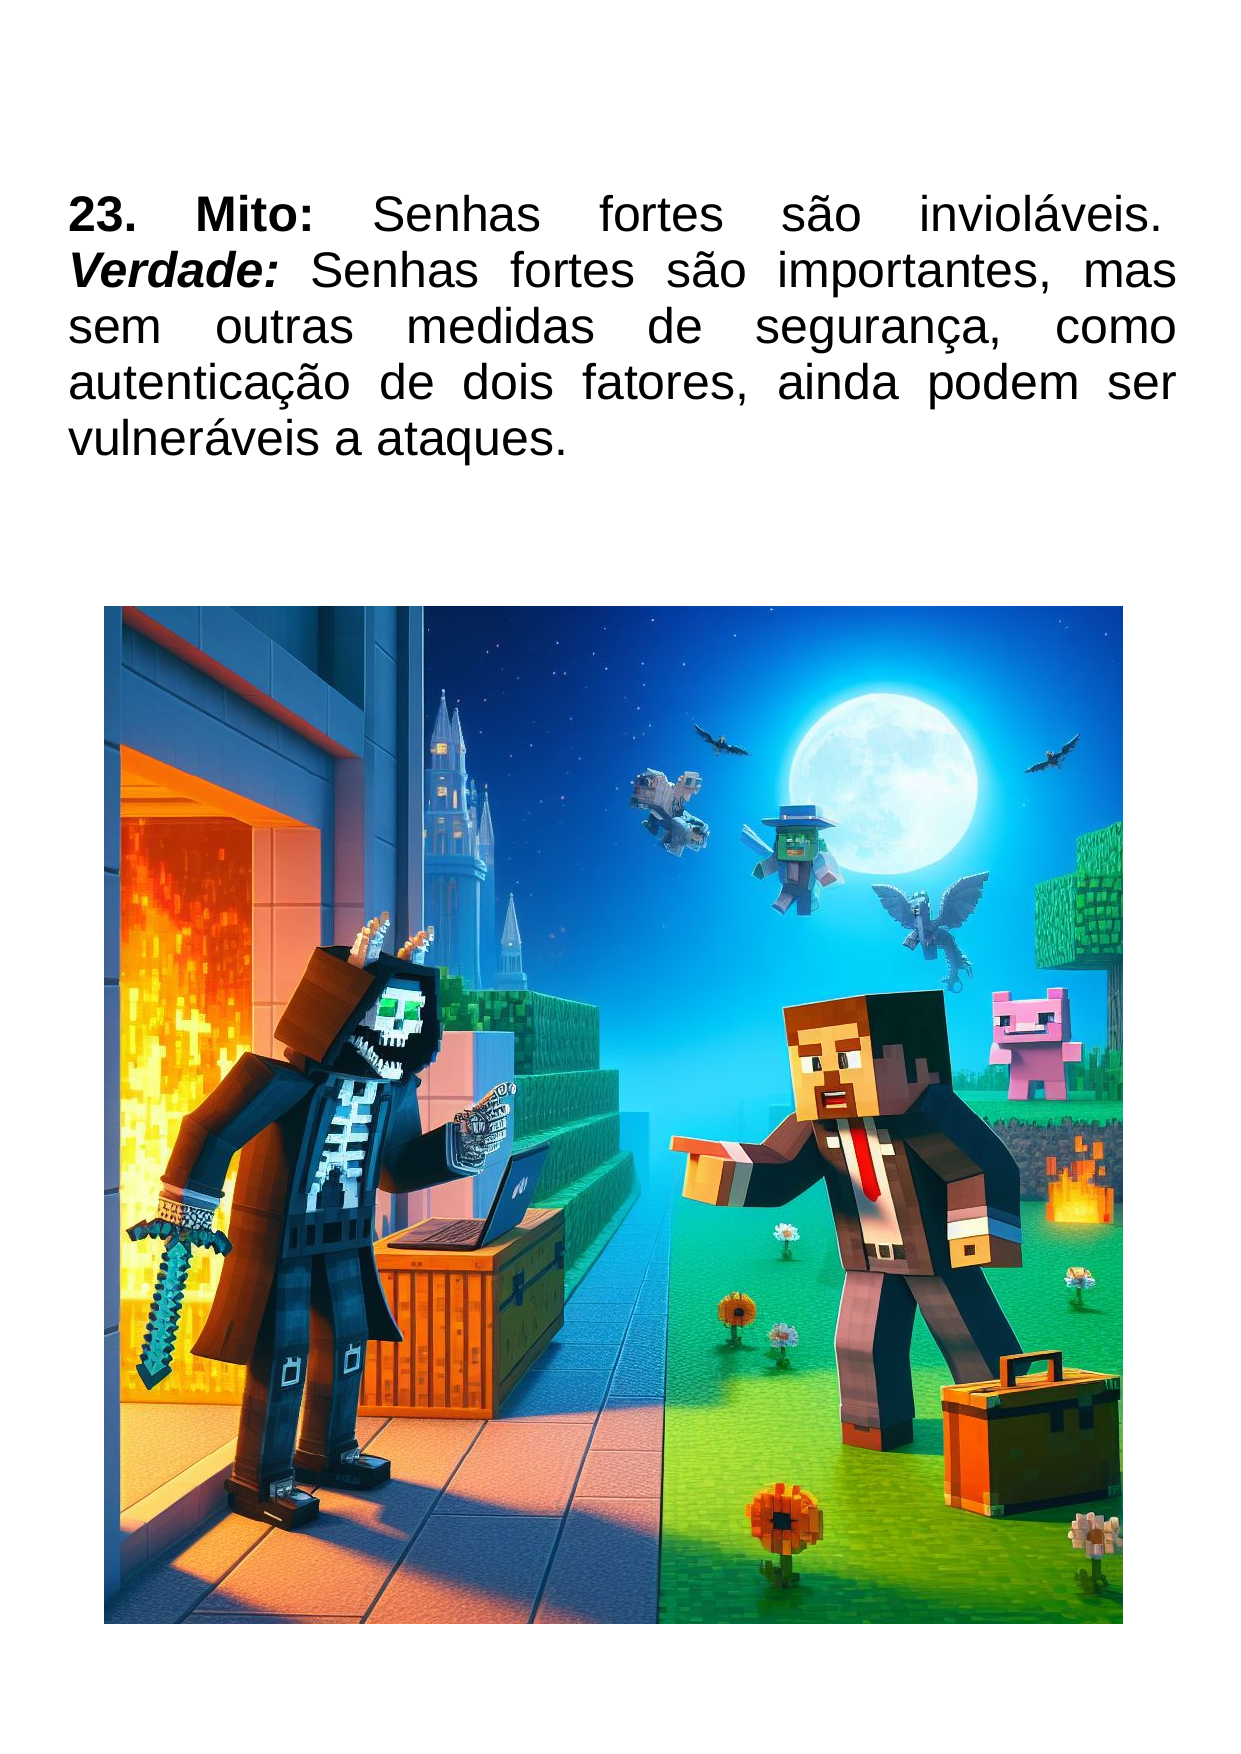

# 23. Mito: Senhas fortes são invioláveis.  Verdade: Senhas fortes são importantes, mas sem outras medidas de segurança, como autenticação de dois fatores, ainda podem ser vulneráveis a ataques.